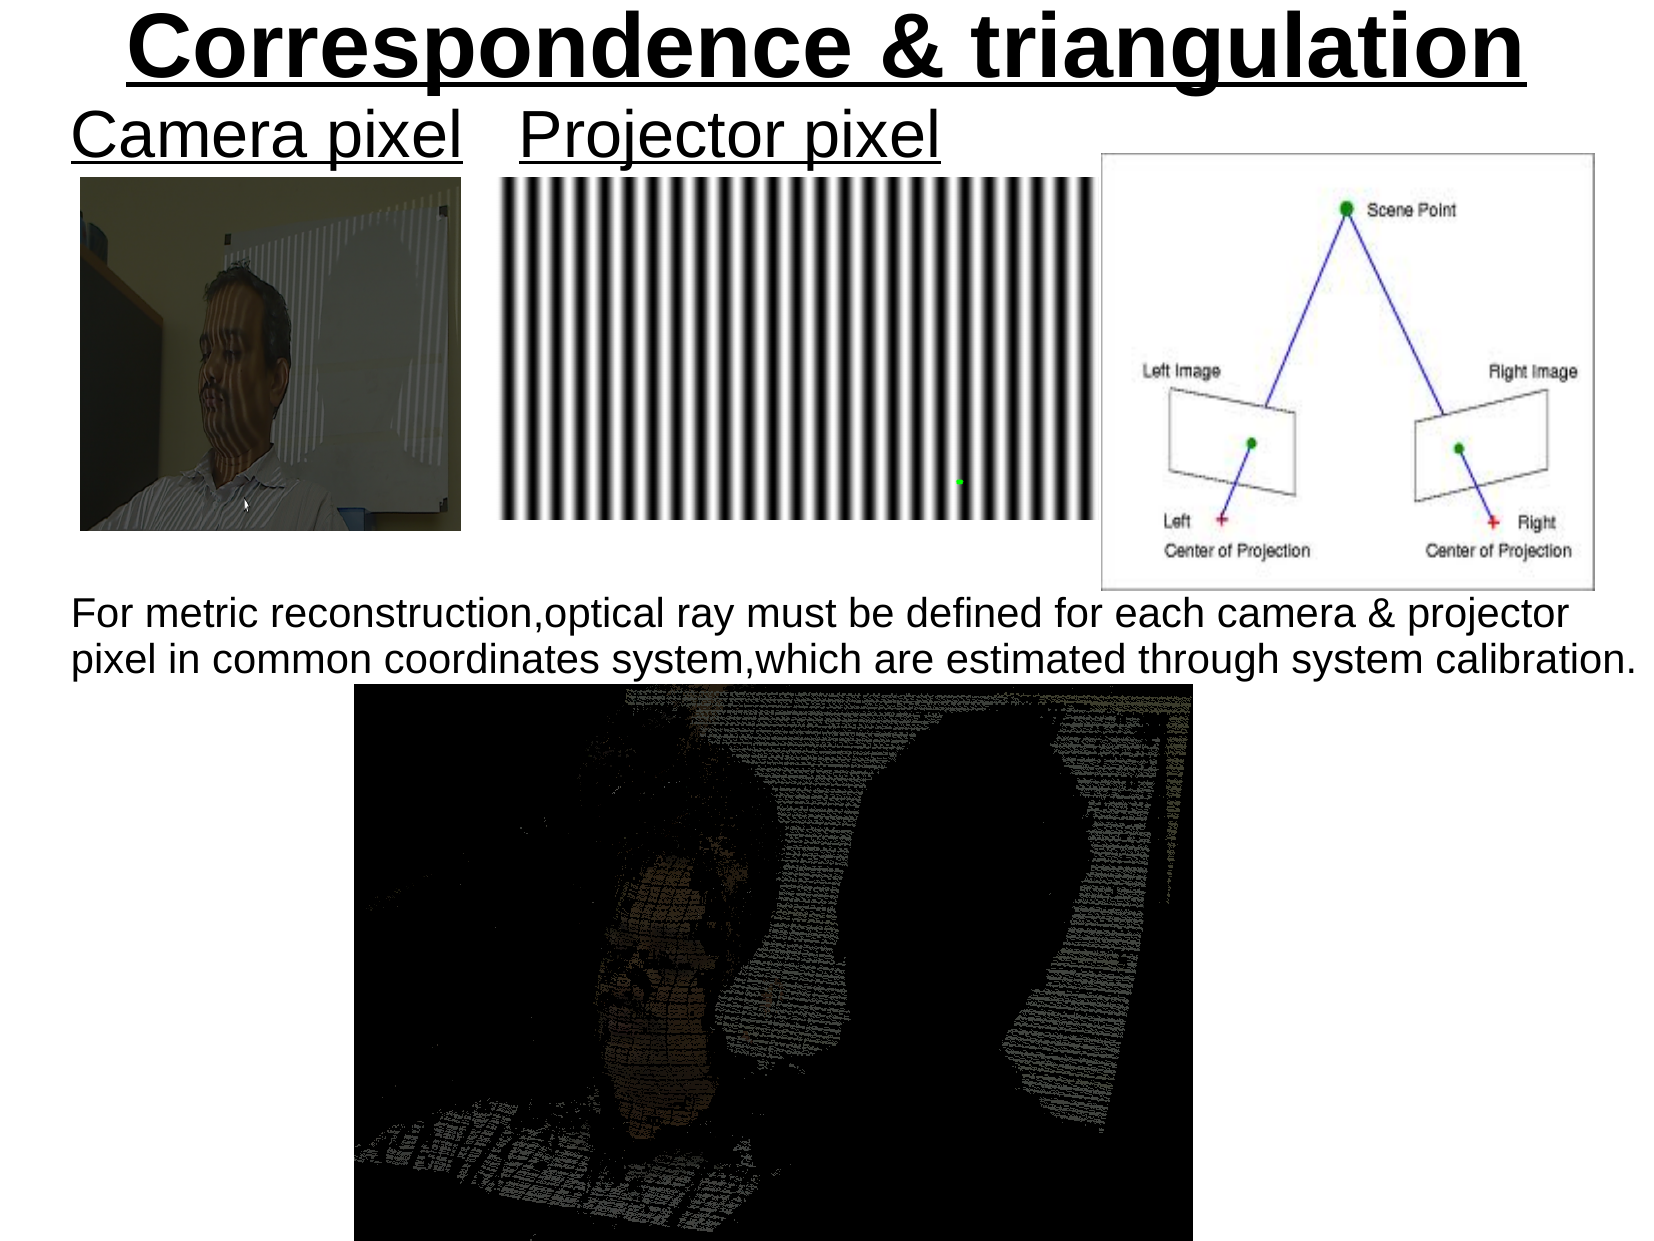

# Correspondence & triangulation
Camera pixel Projector pixel
For metric reconstruction,optical ray must be defined for each camera & projector pixel in common coordinates system,which are estimated through system calibration.